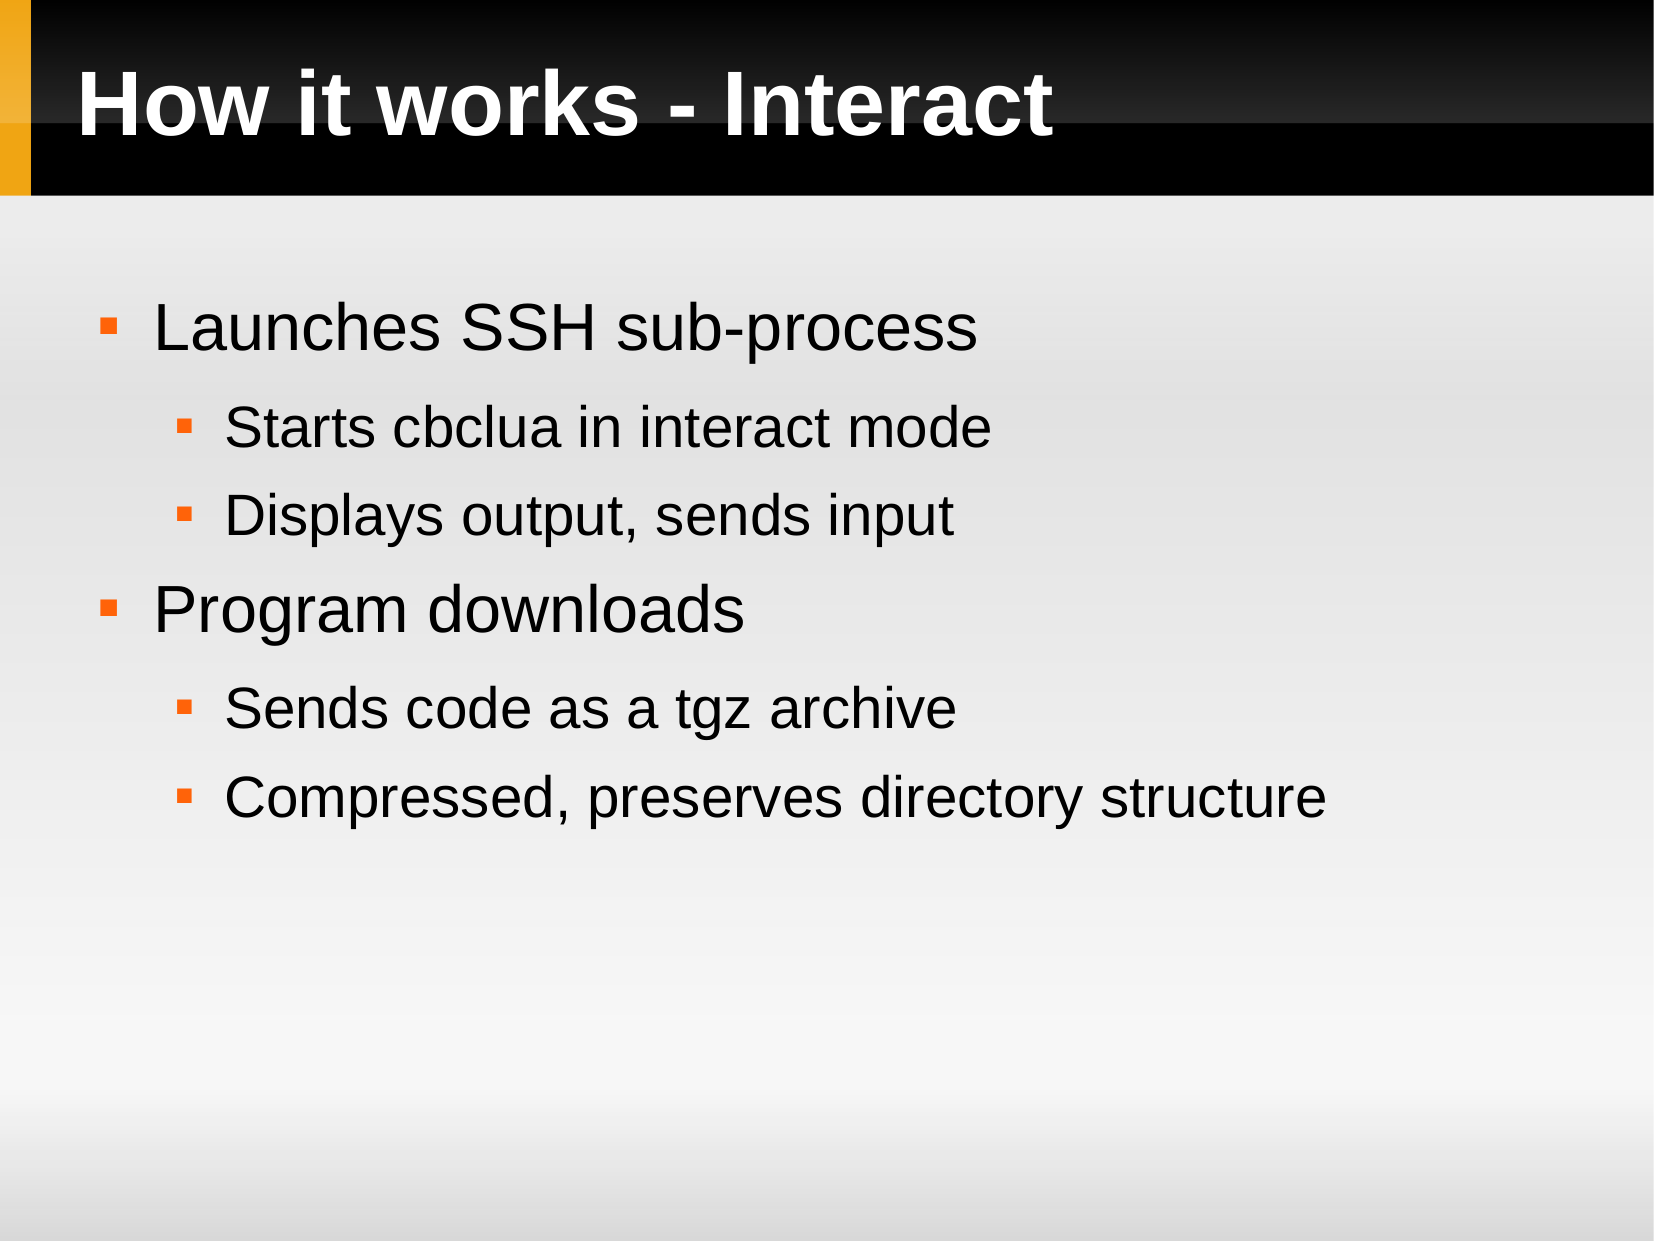

# How it works - Interact
Launches SSH sub-process
Starts cbclua in interact mode
Displays output, sends input
Program downloads
Sends code as a tgz archive
Compressed, preserves directory structure